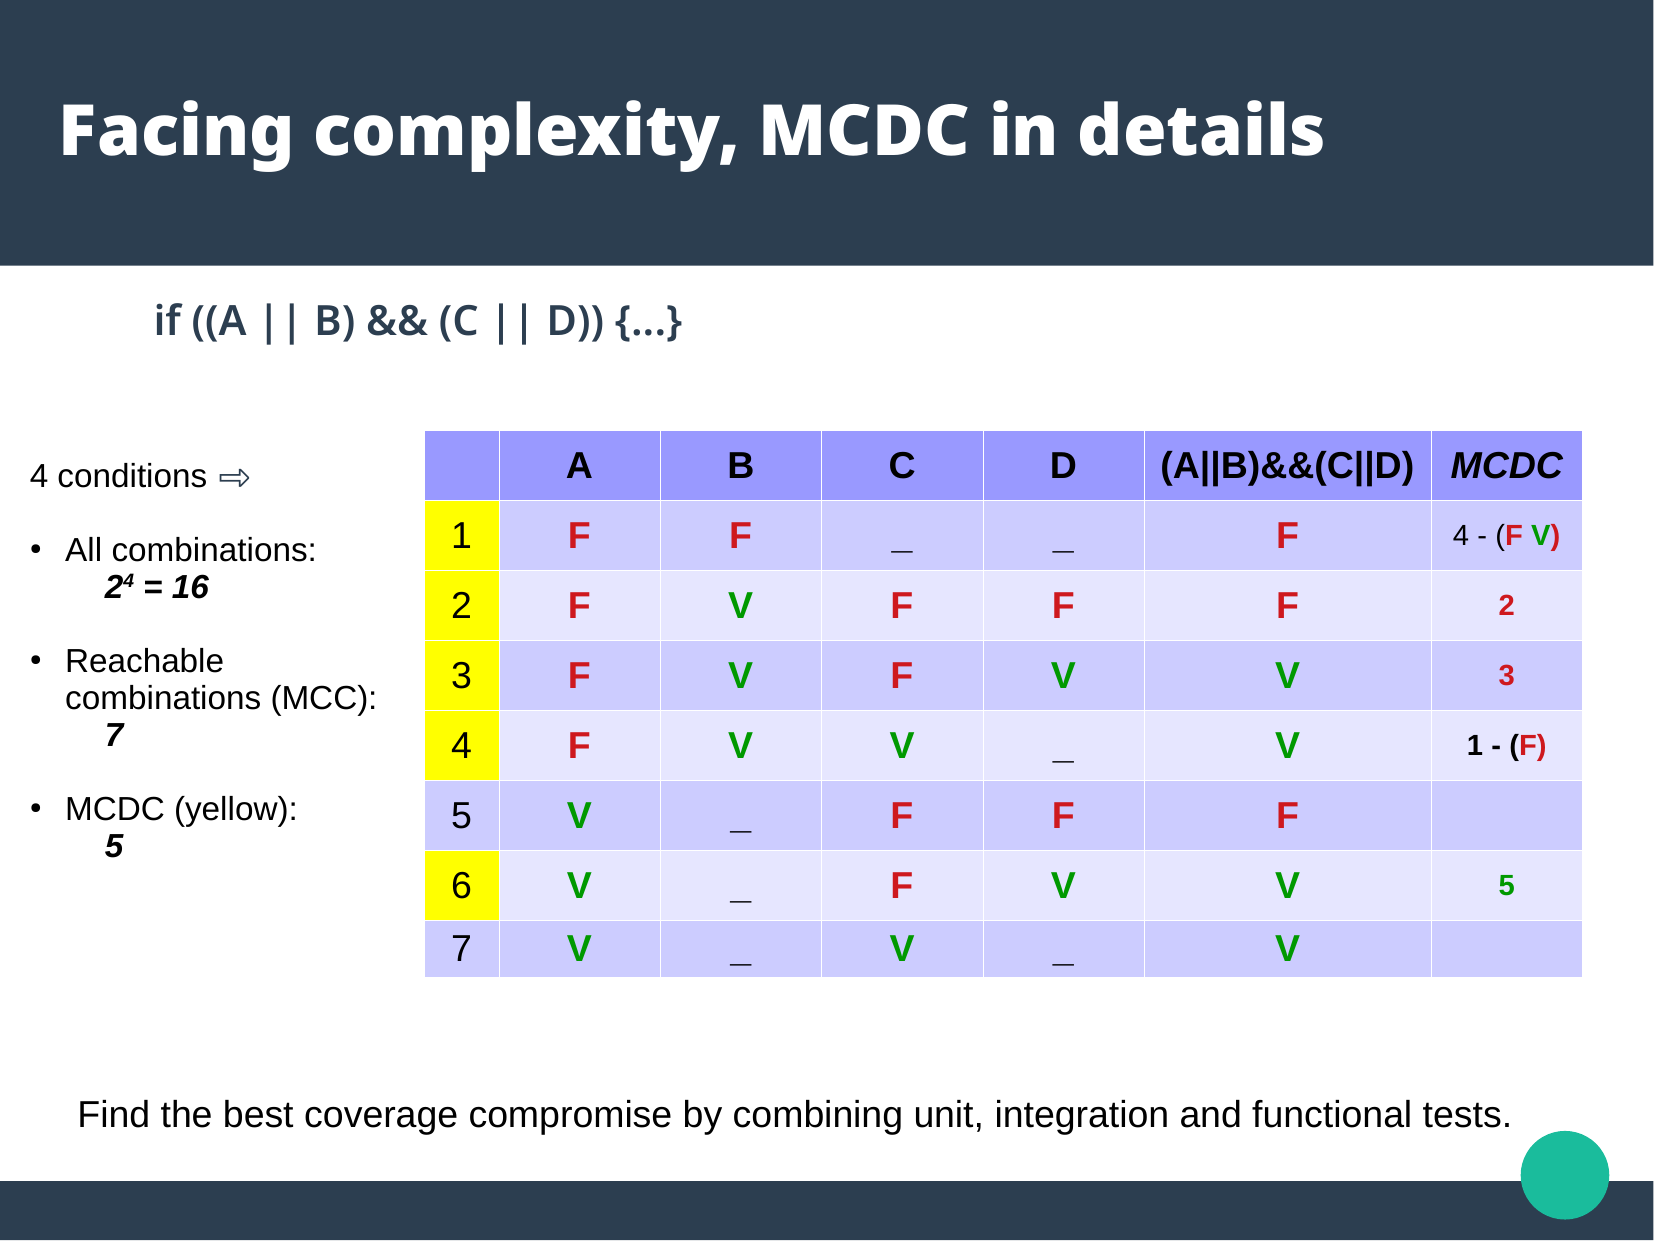

# Facing complexity, MCDC in details
if ((A || B) && (C || D)) {...}
| | A | B | C | D | (A||B)&&(C||D) | MCDC |
| --- | --- | --- | --- | --- | --- | --- |
| 1 | F | F | \_ | \_ | F | 4 - (F V) |
| 2 | F | V | F | F | F | 2 |
| 3 | F | V | F | V | V | 3 |
| 4 | F | V | V | \_ | V | 1 - (F) |
| 5 | V | \_ | F | F | F | |
| 6 | V | \_ | F | V | V | 5 |
| 7 | V | \_ | V | \_ | V | |
4 conditions ⇨
All combinations:
	24 = 16
Reachable combinations (MCC):
	7
MCDC (yellow):
	5
Find the best coverage compromise by combining unit, integration and functional tests.